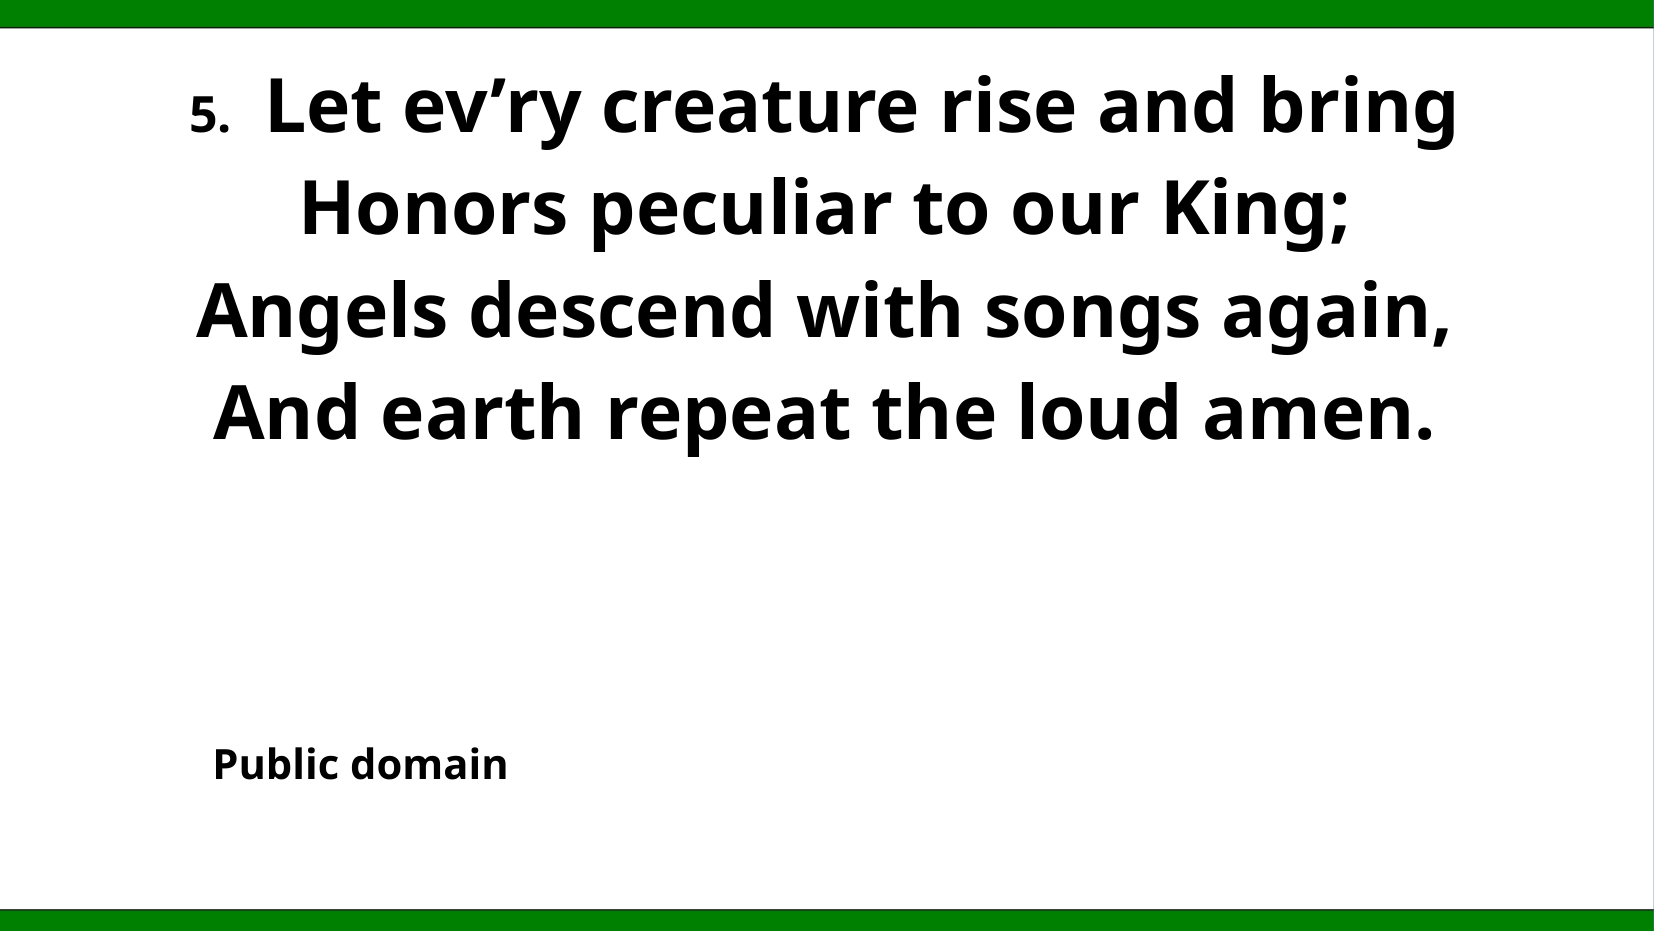

5.	Let ev’ry creature rise and bring
Honors peculiar to our King;
Angels descend with songs again,
And earth repeat the loud amen.
 Public domain